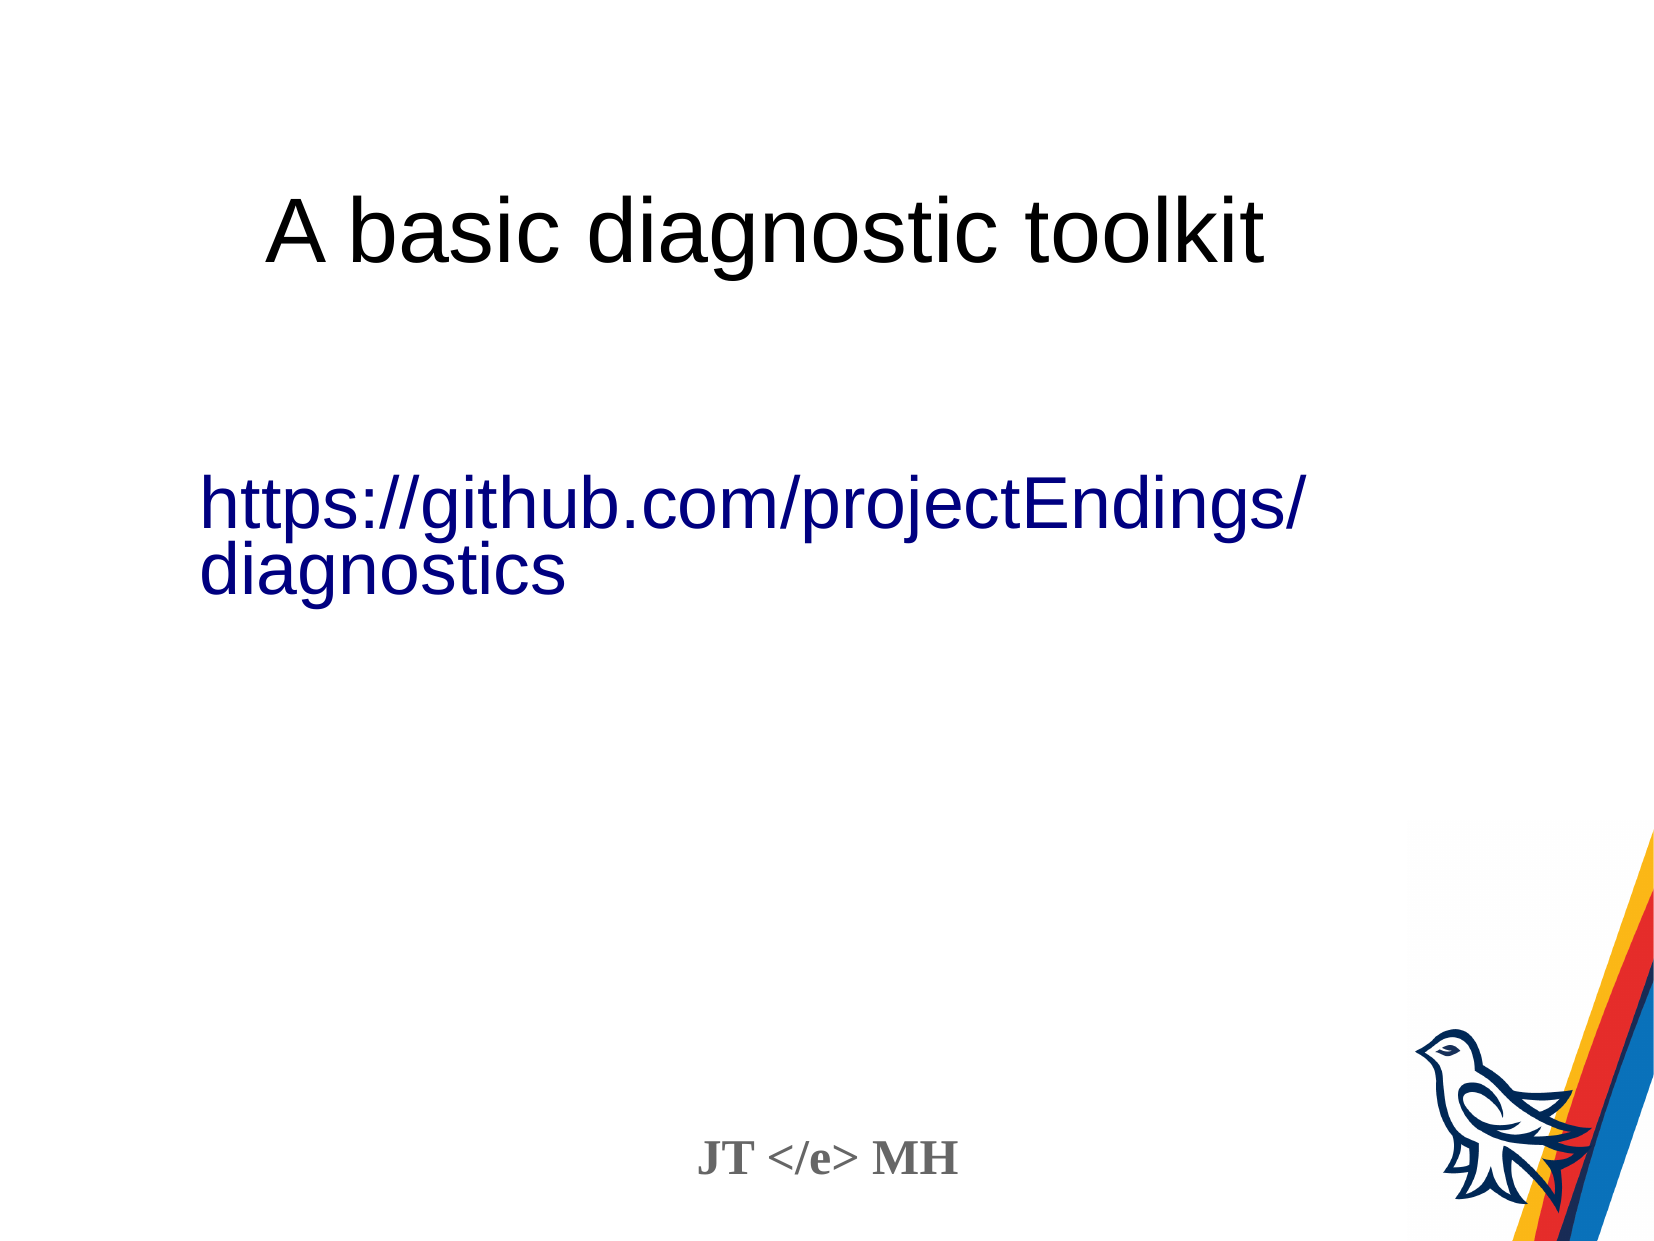

# A basic diagnostic toolkit
https://github.com/projectEndings/diagnostics
JT </e> MH